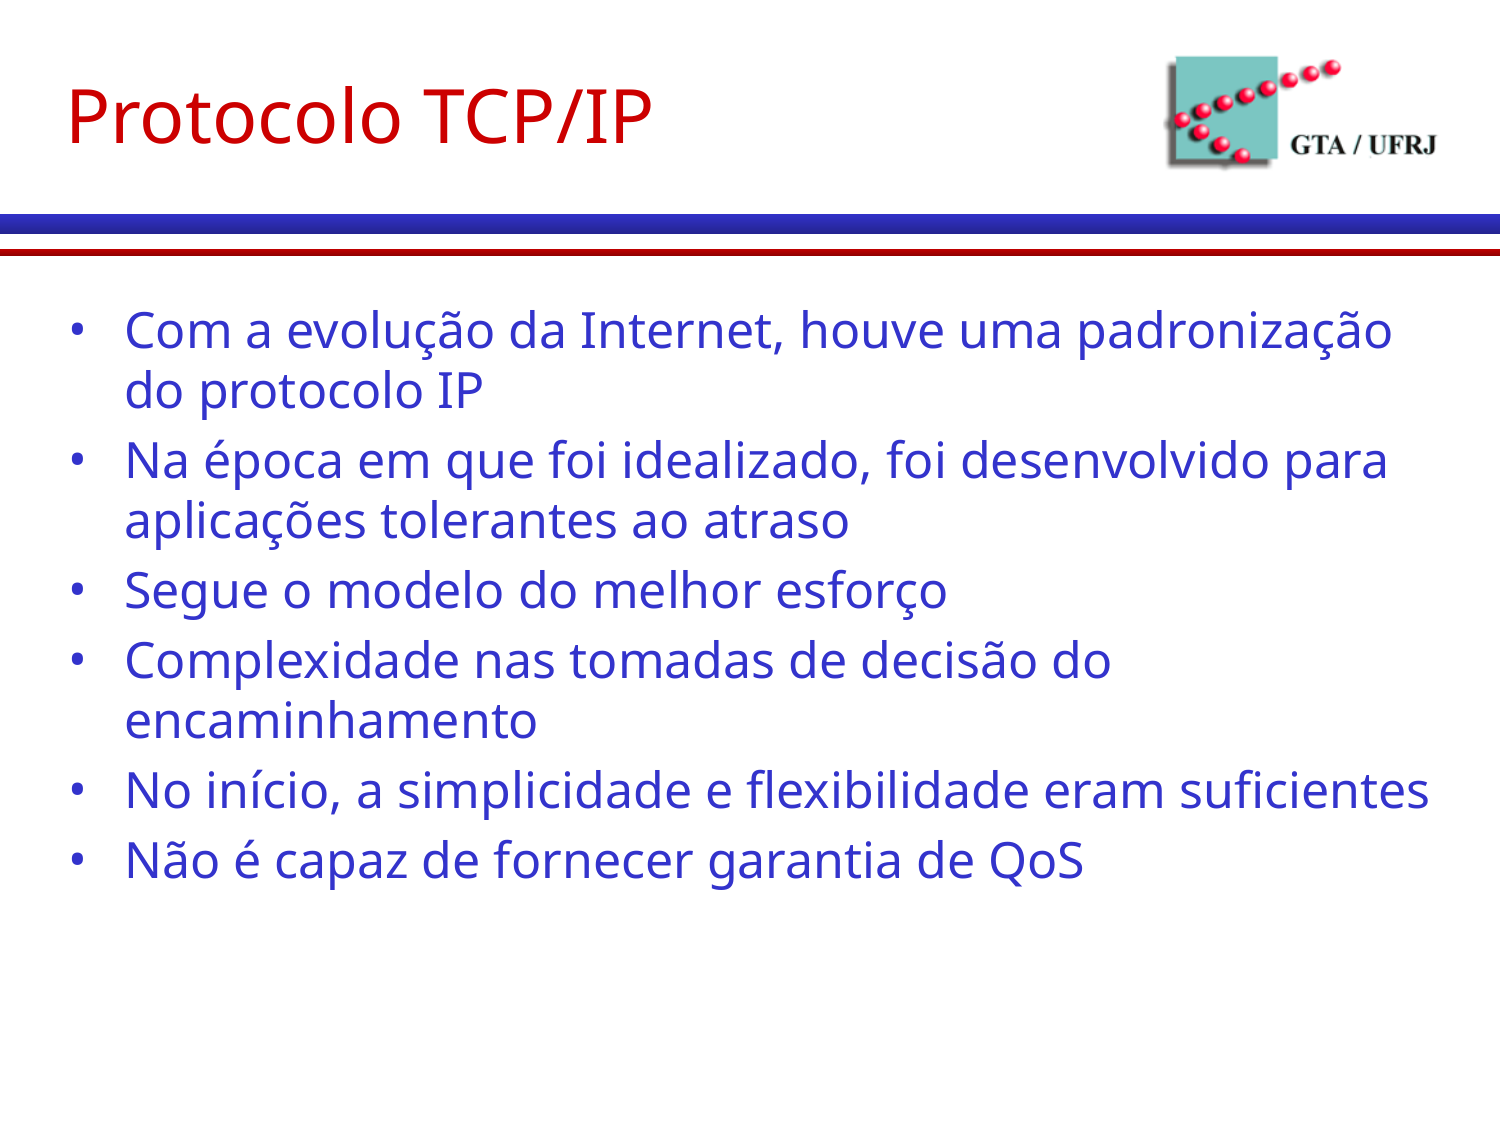

# Protocolo TCP/IP
Com a evolução da Internet, houve uma padronização do protocolo IP
Na época em que foi idealizado, foi desenvolvido para aplicações tolerantes ao atraso
Segue o modelo do melhor esforço
Complexidade nas tomadas de decisão do encaminhamento
No início, a simplicidade e flexibilidade eram suficientes
Não é capaz de fornecer garantia de QoS